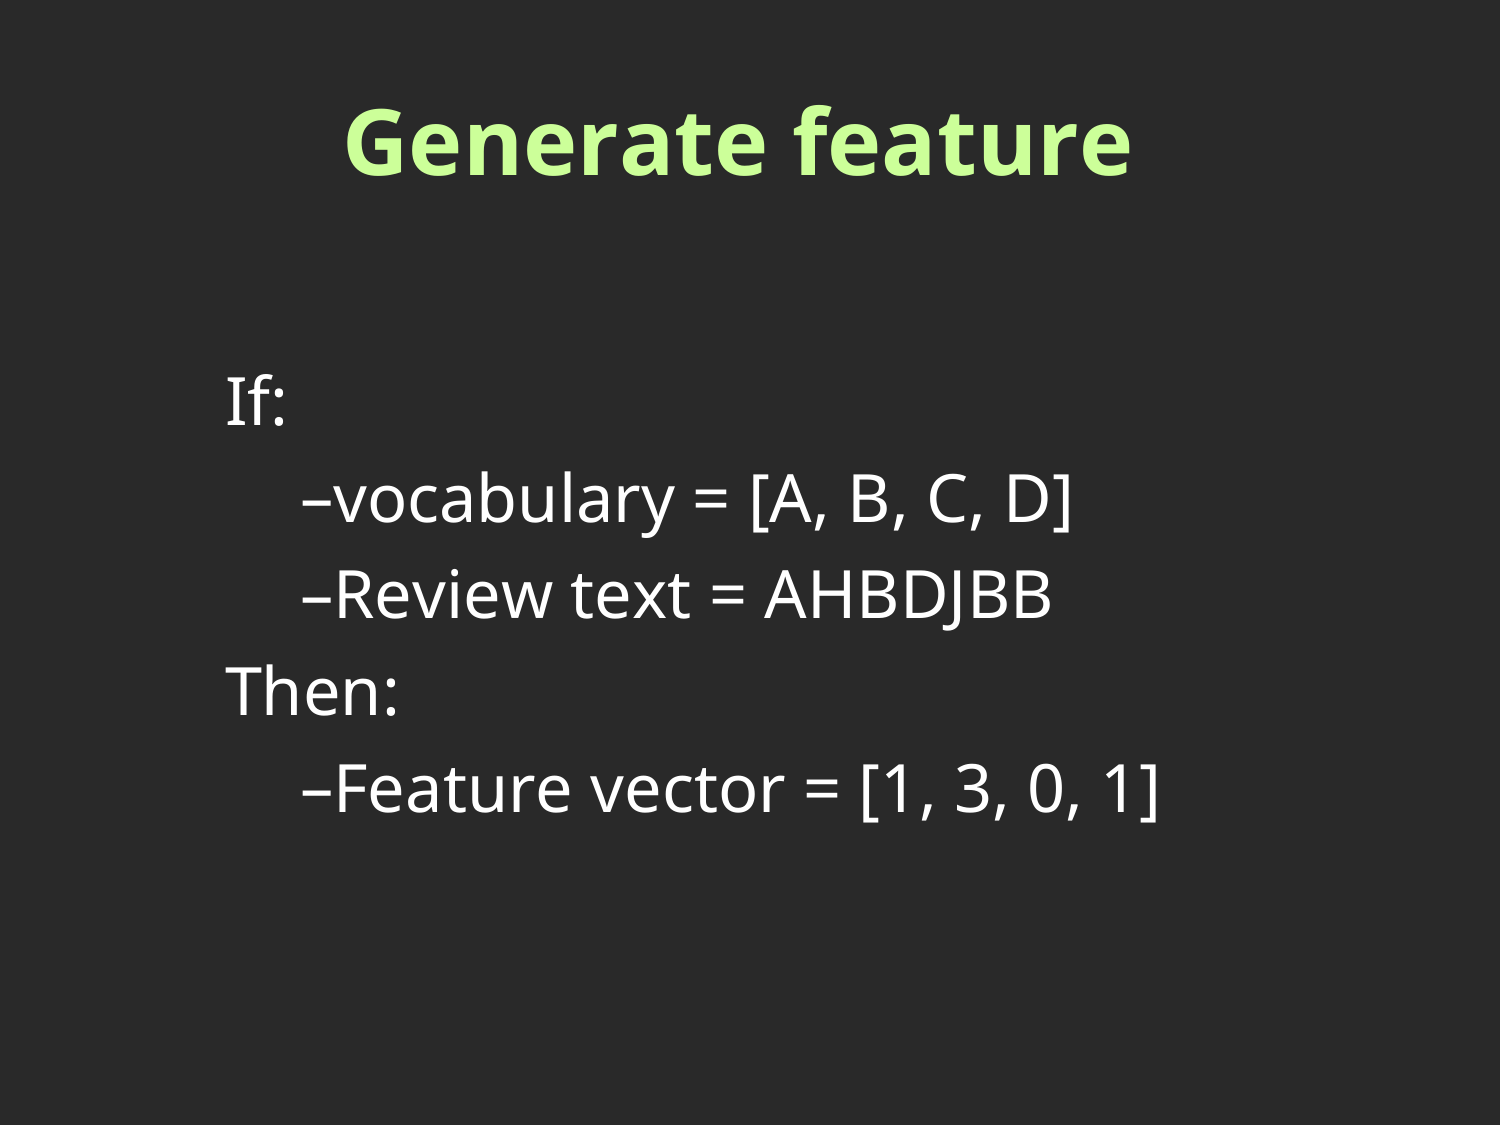

# Generate feature
If:
vocabulary = [A, B, C, D]
Review text = AHBDJBB
Then:
Feature vector = [1, 3, 0, 1]